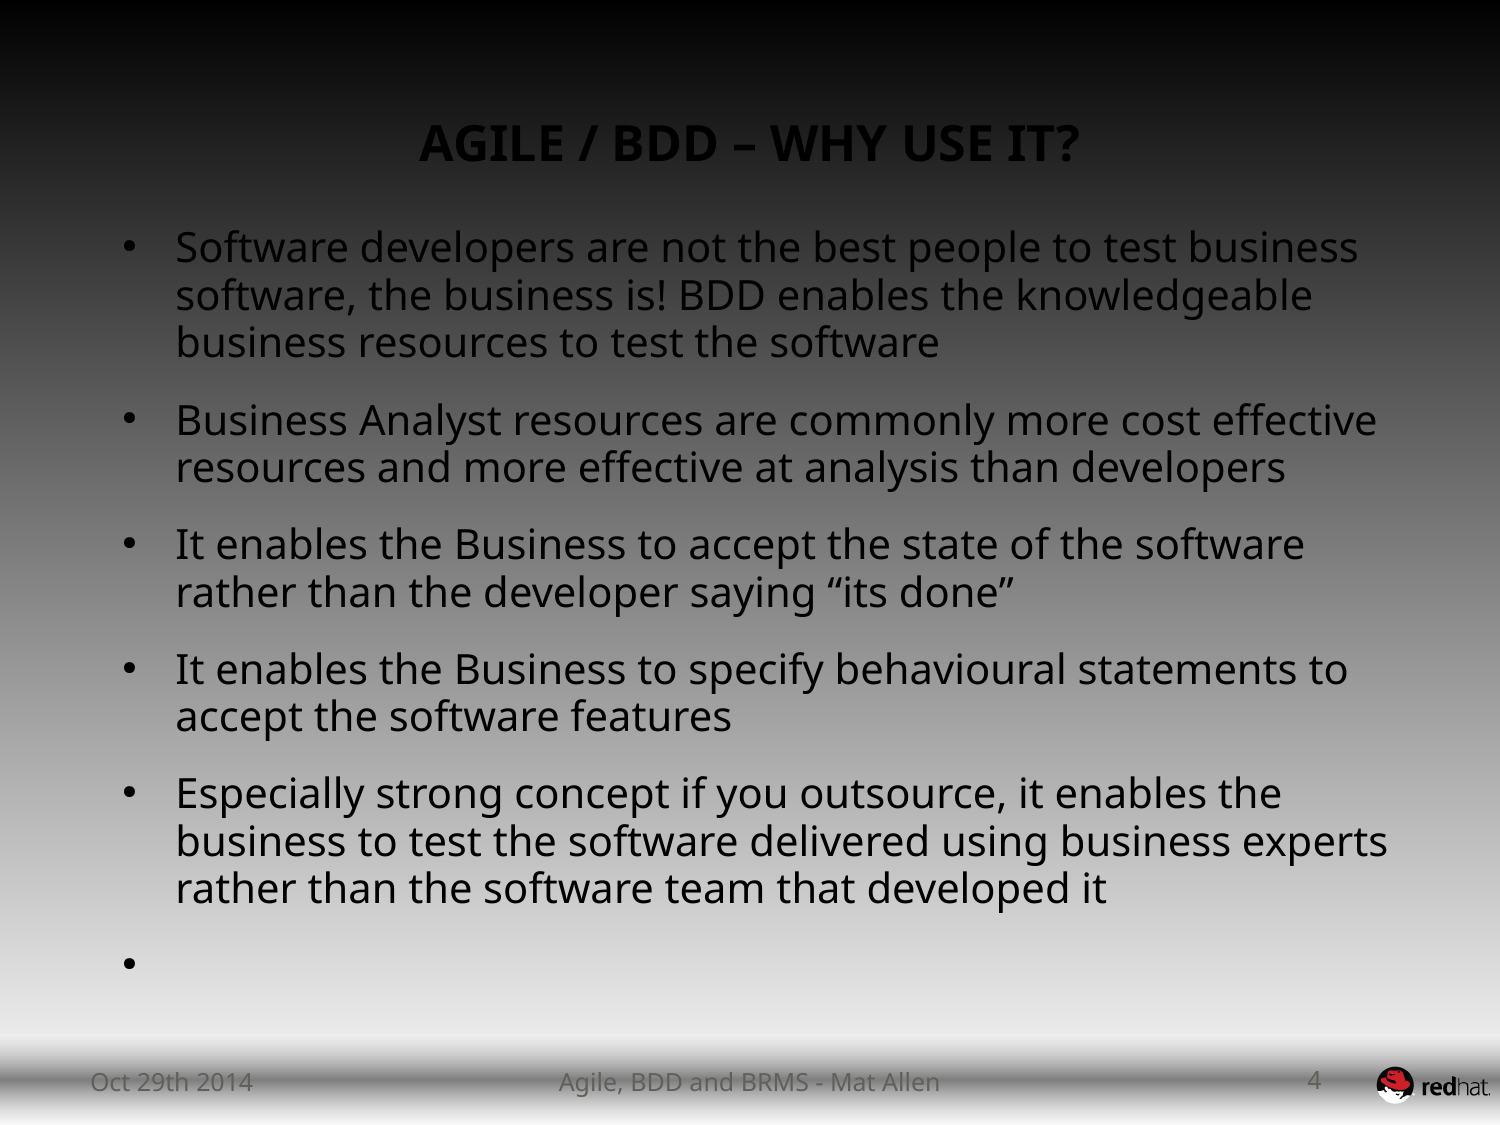

# Agile / BDD – Why use it?
Software developers are not the best people to test business software, the business is! BDD enables the knowledgeable business resources to test the software
Business Analyst resources are commonly more cost effective resources and more effective at analysis than developers
It enables the Business to accept the state of the software rather than the developer saying “its done”
It enables the Business to specify behavioural statements to accept the software features
Especially strong concept if you outsource, it enables the business to test the software delivered using business experts rather than the software team that developed it
Oct 29th 2014
Agile, BDD and BRMS - Mat Allen